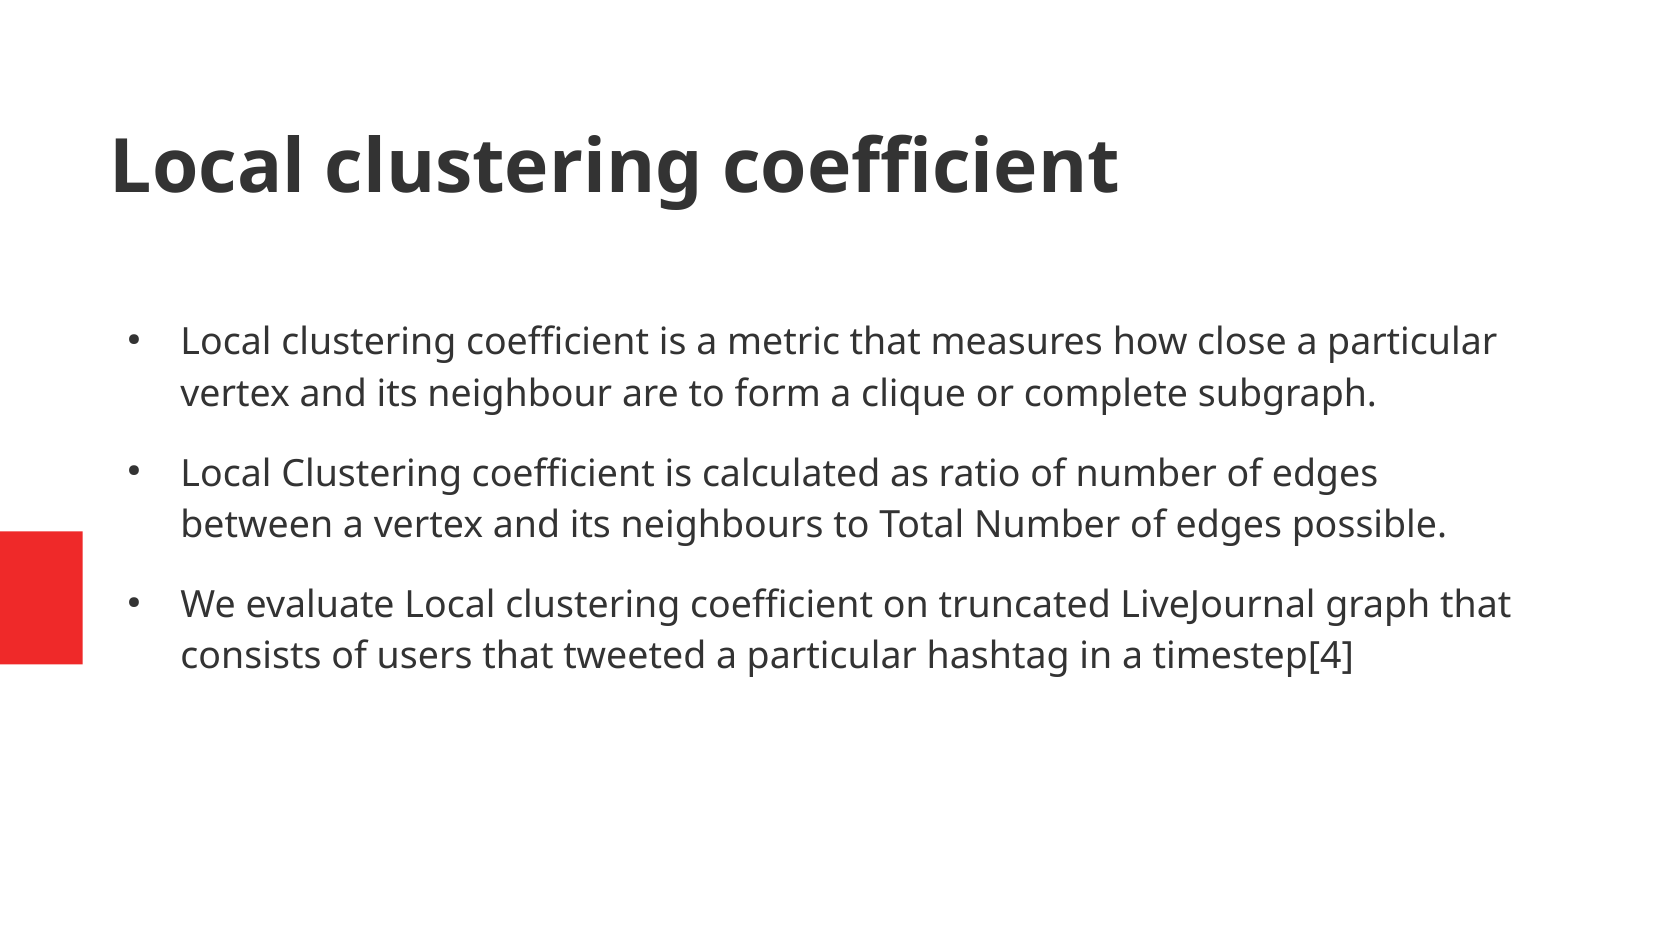

# Local clustering coefficient
Local clustering coefficient is a metric that measures how close a particular vertex and its neighbour are to form a clique or complete subgraph.
Local Clustering coefficient is calculated as ratio of number of edges between a vertex and its neighbours to Total Number of edges possible.
We evaluate Local clustering coefficient on truncated LiveJournal graph that consists of users that tweeted a particular hashtag in a timestep[4]